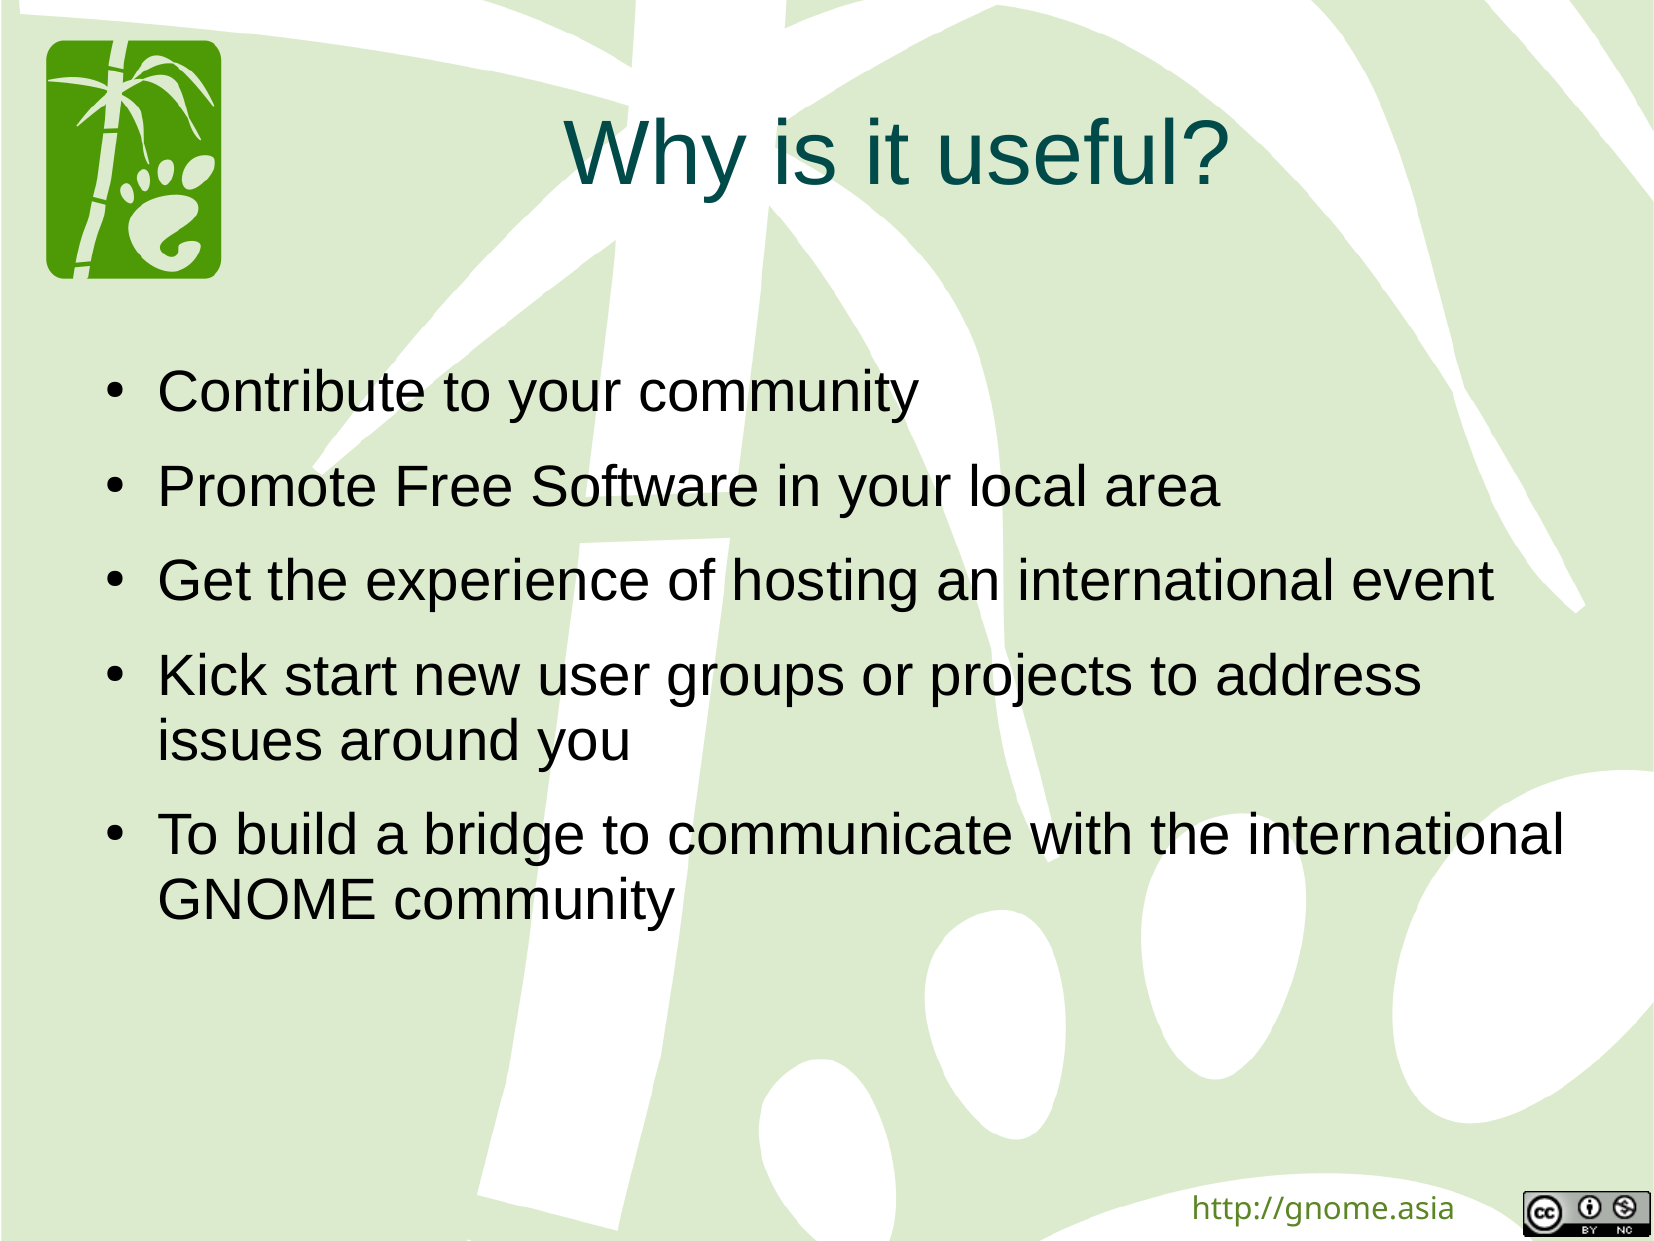

# Why is it useful?
Contribute to your community
Promote Free Software in your local area
Get the experience of hosting an international event
Kick start new user groups or projects to address issues around you
To build a bridge to communicate with the international GNOME community